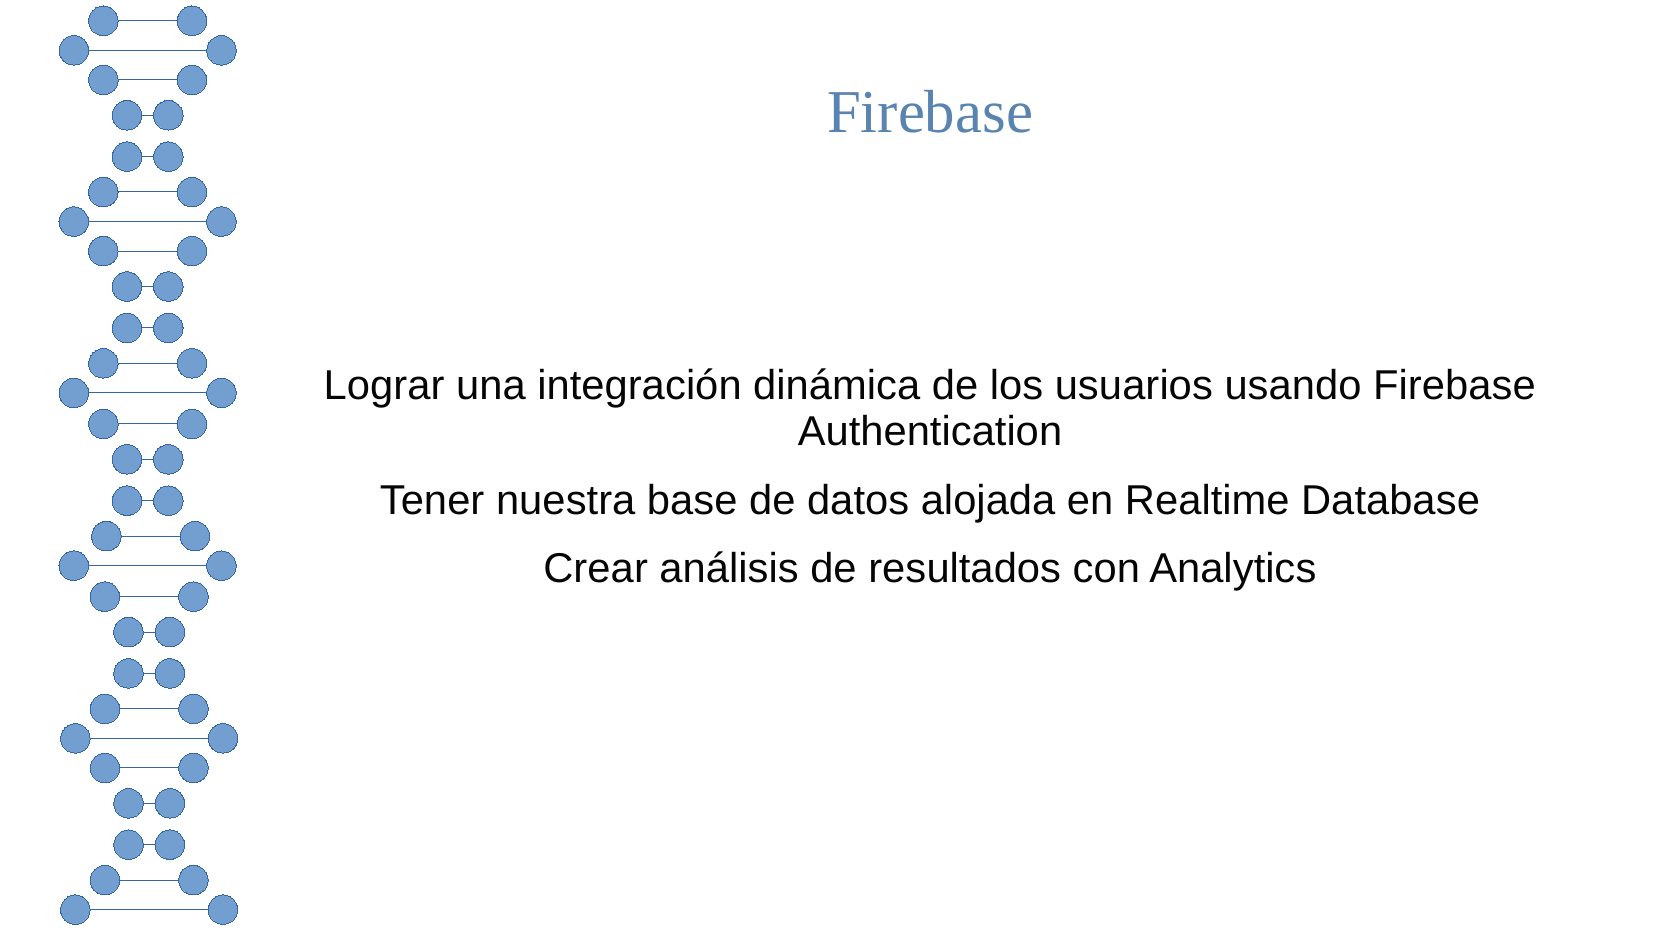

# Firebase
Lograr una integración dinámica de los usuarios usando Firebase Authentication
Tener nuestra base de datos alojada en Realtime Database
Crear análisis de resultados con Analytics